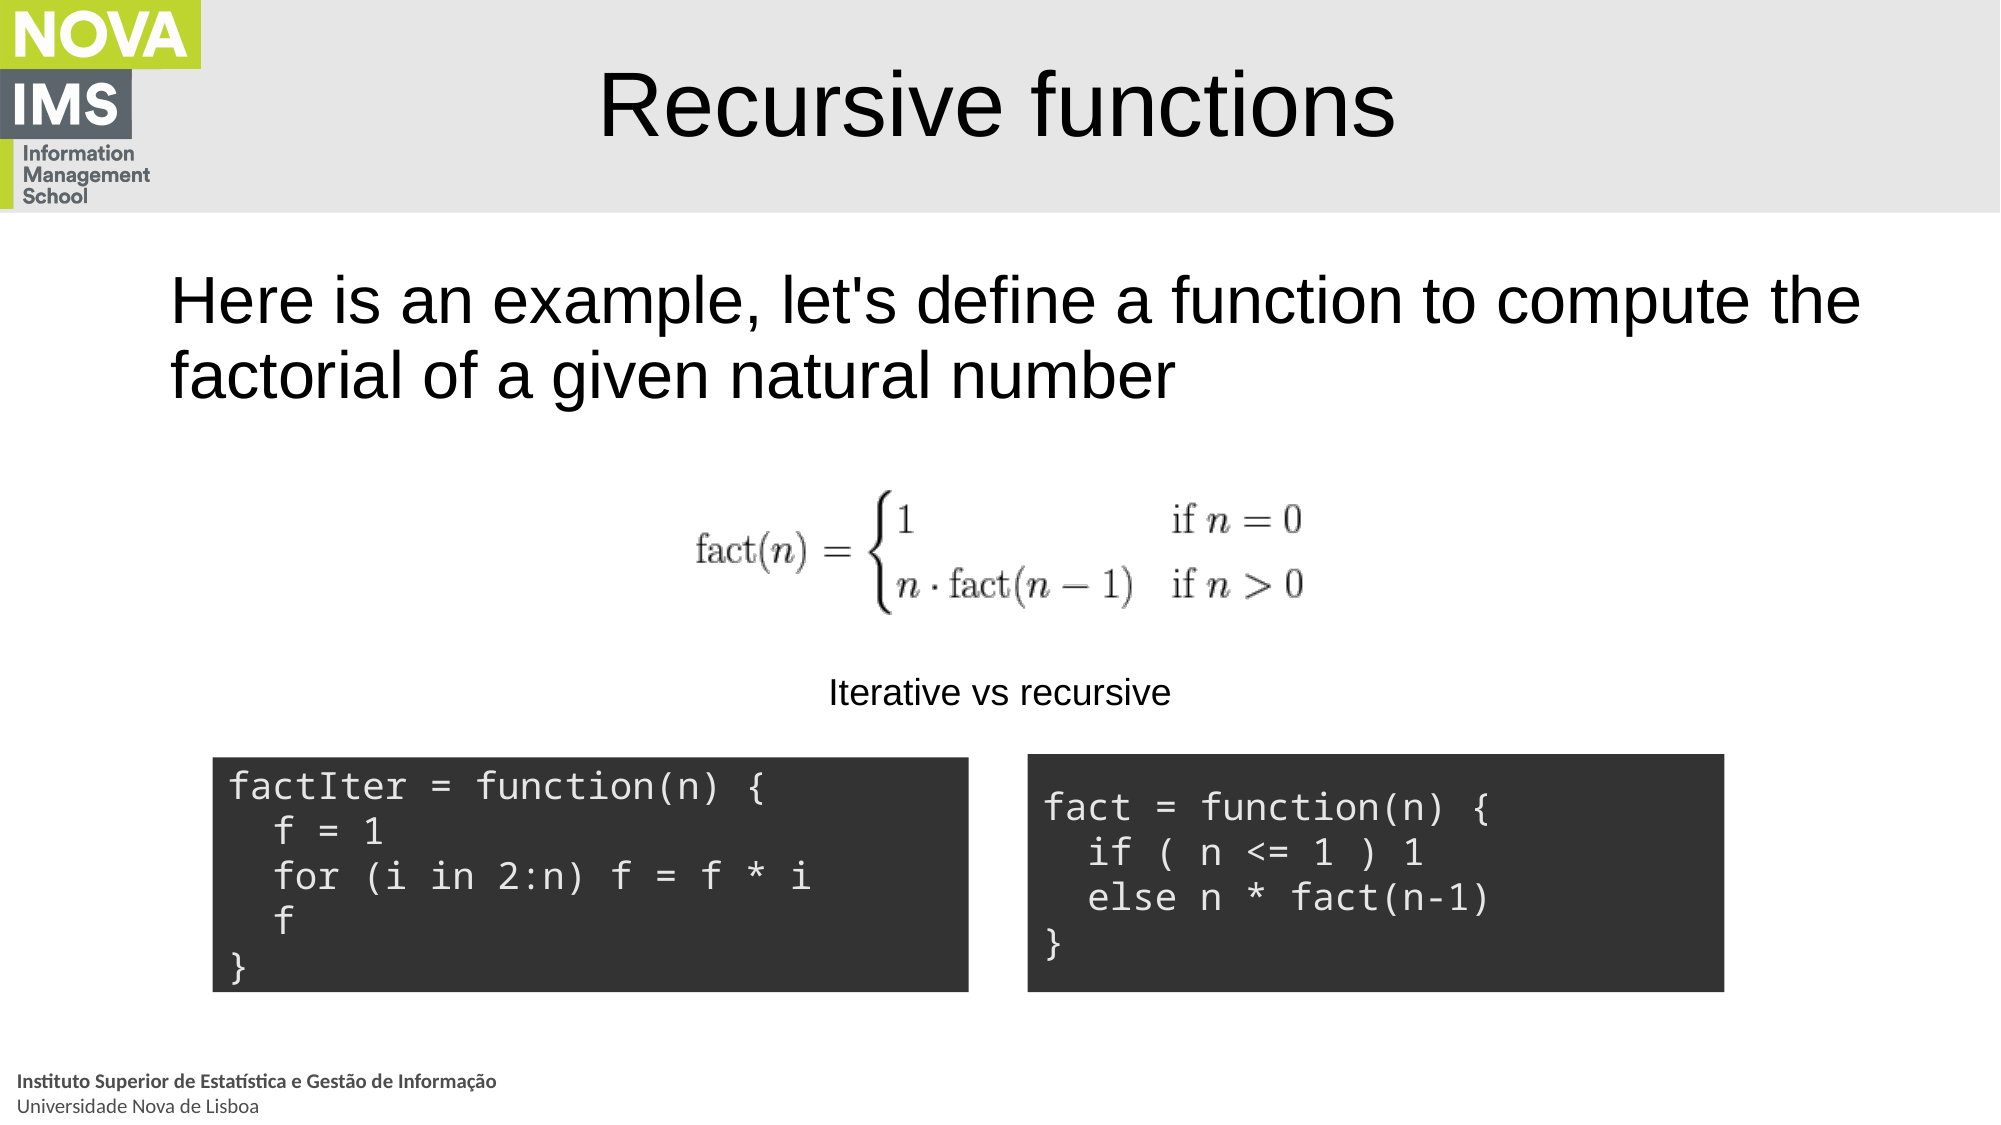

# Recursive functions
Here is an example, let's define a function to compute the factorial of a given natural number
Iterative vs recursive
fact = function(n) {
 if ( n <= 1 ) 1
 else n * fact(n-1)
}
factIter = function(n) {
 f = 1
 for (i in 2:n) f = f * i
 f
}